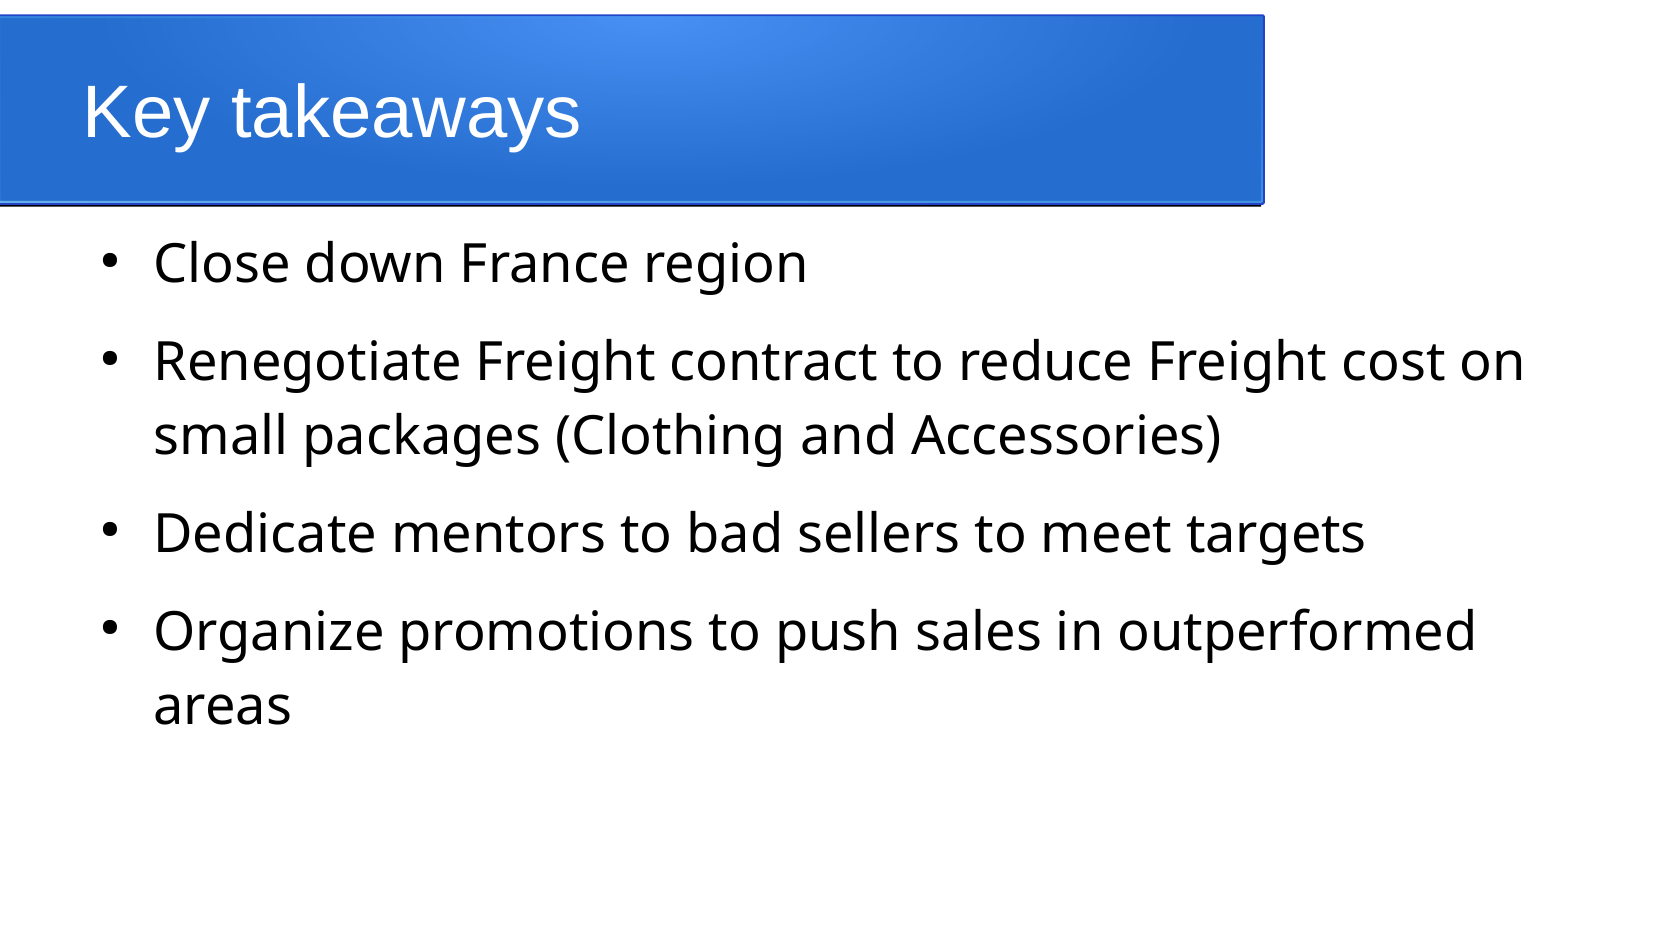

# Key takeaways
Close down France region
Renegotiate Freight contract to reduce Freight cost on small packages (Clothing and Accessories)
Dedicate mentors to bad sellers to meet targets
Organize promotions to push sales in outperformed areas